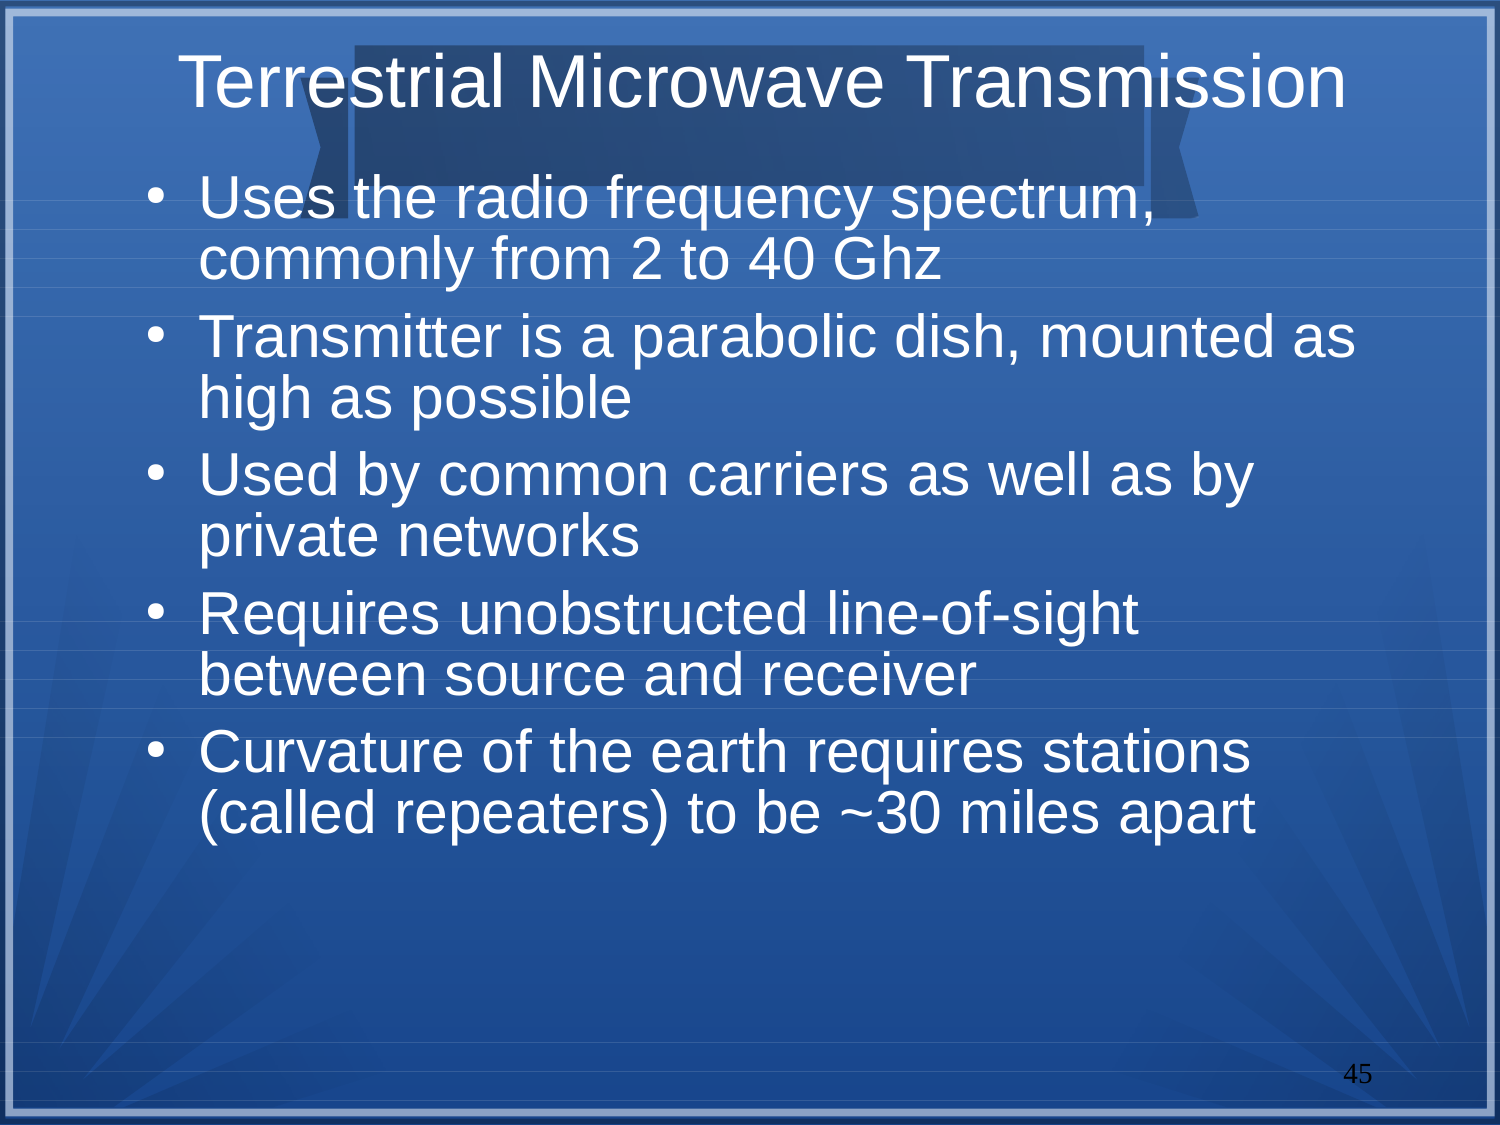

# Terrestrial Microwave Transmission
Uses the radio frequency spectrum, commonly from 2 to 40 Ghz
Transmitter is a parabolic dish, mounted as high as possible
Used by common carriers as well as by private networks
Requires unobstructed line-of-sight between source and receiver
Curvature of the earth requires stations (called repeaters) to be ~30 miles apart